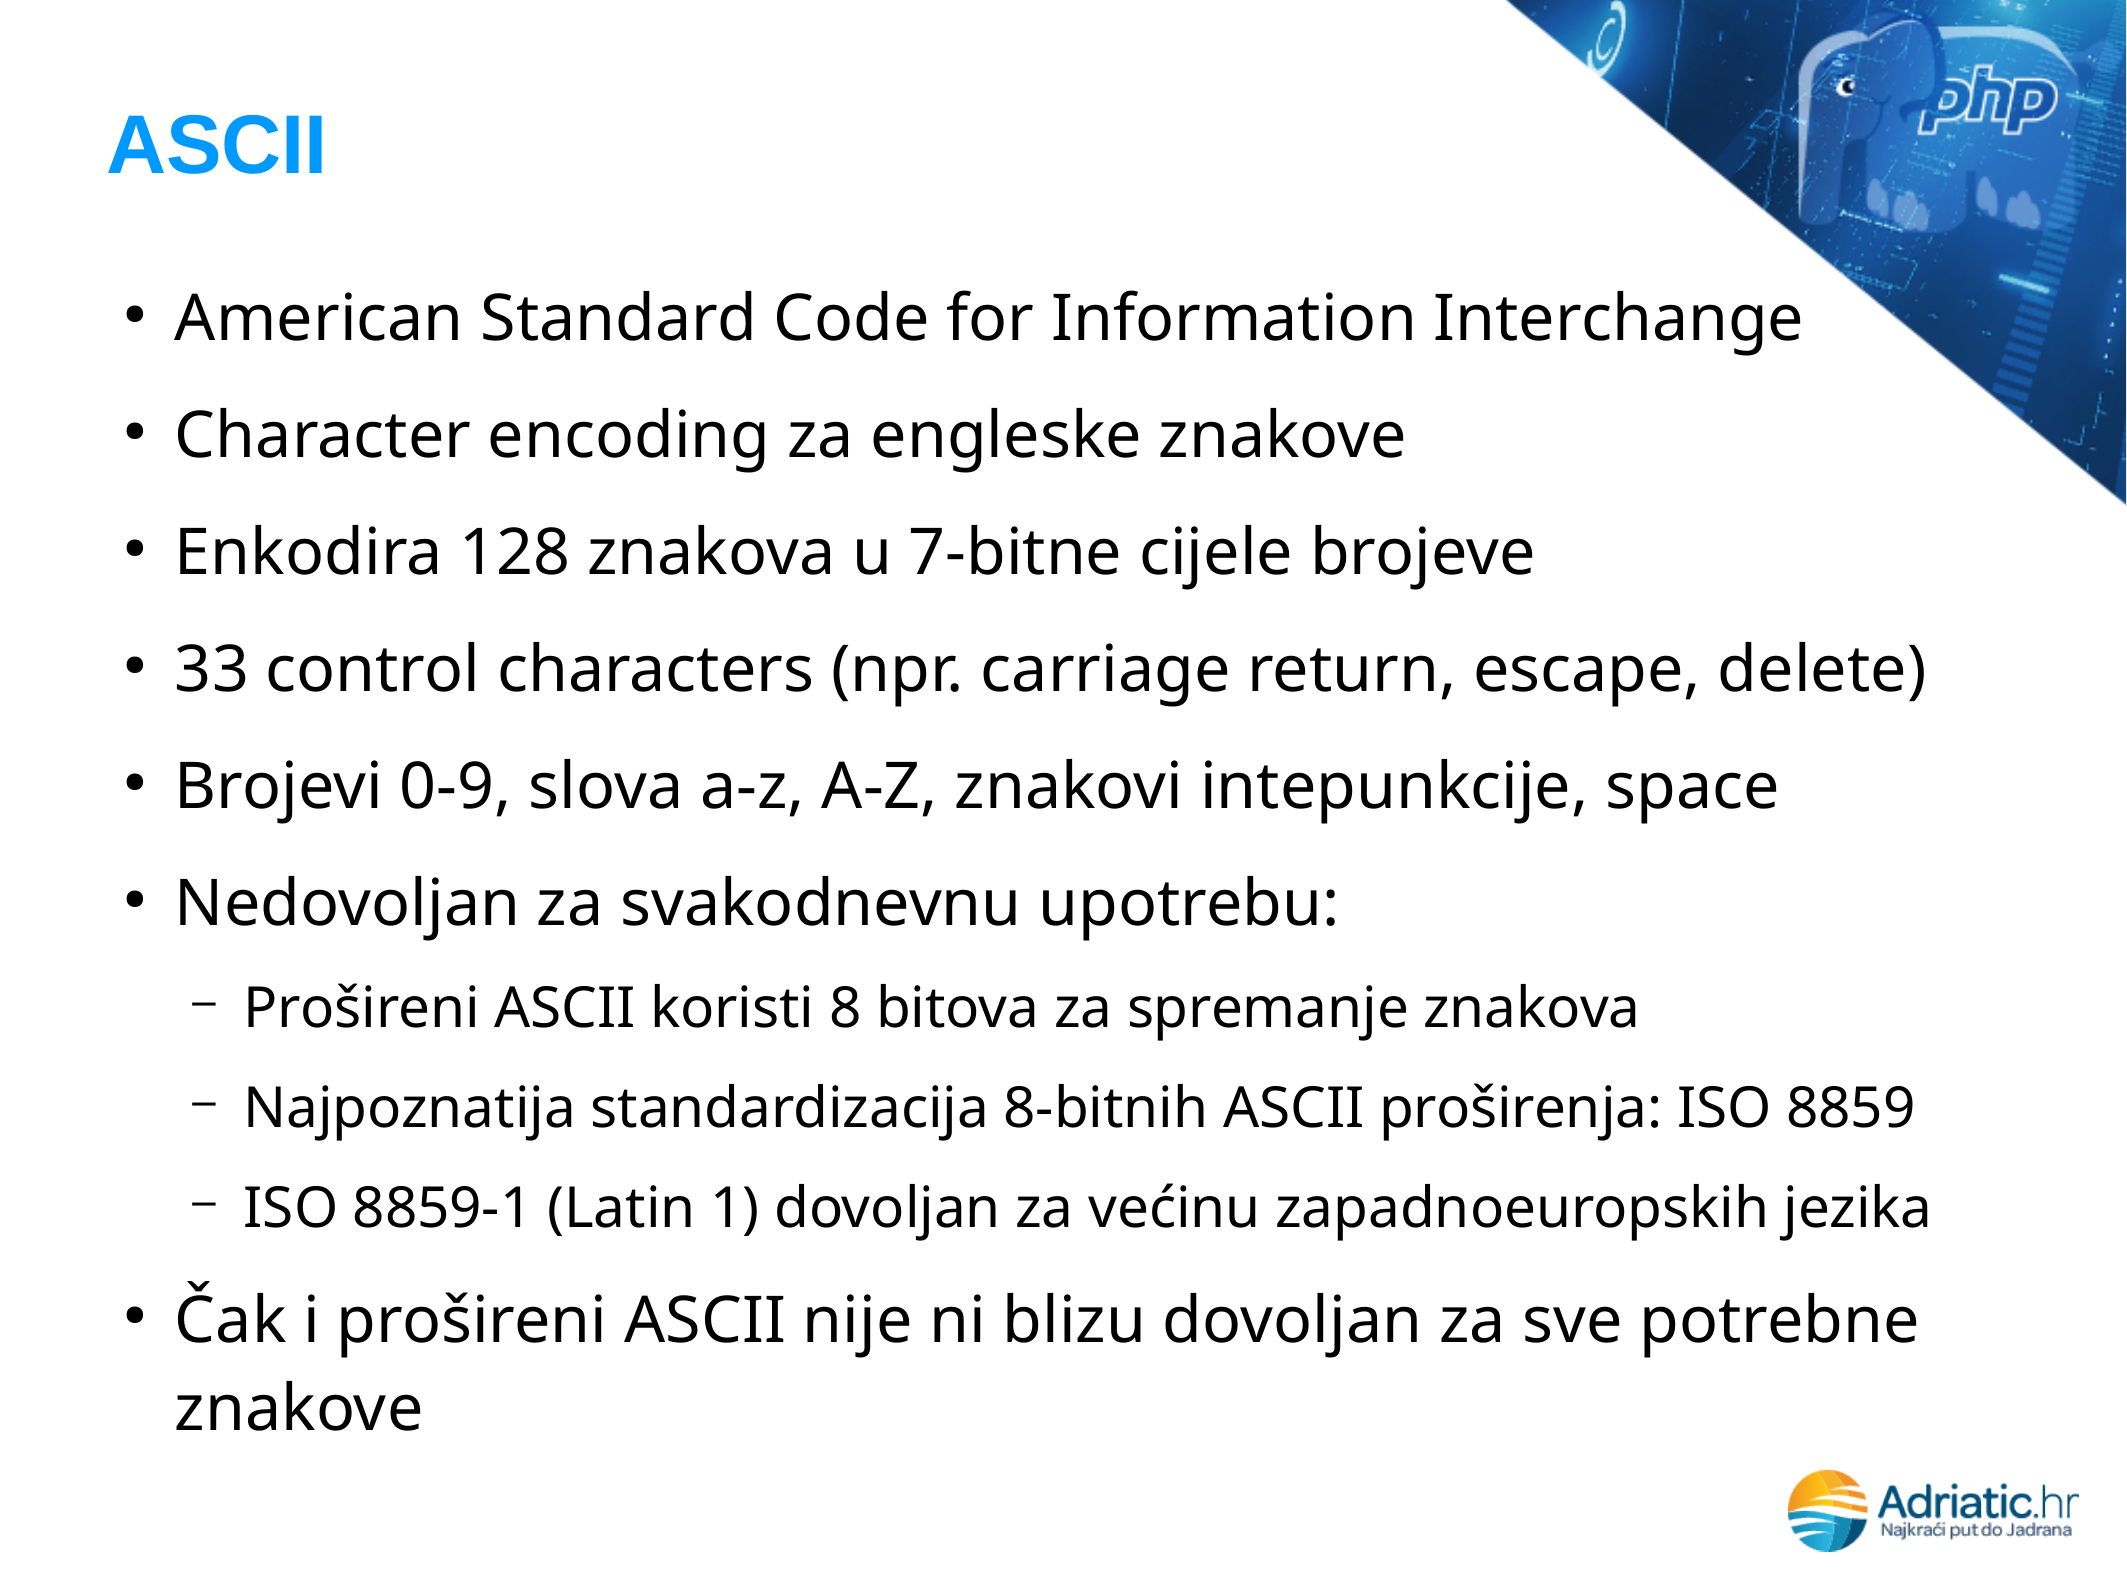

# ASCII
American Standard Code for Information Interchange
Character encoding za engleske znakove
Enkodira 128 znakova u 7-bitne cijele brojeve
33 control characters (npr. carriage return, escape, delete)
Brojevi 0-9, slova a-z, A-Z, znakovi intepunkcije, space
Nedovoljan za svakodnevnu upotrebu:
Prošireni ASCII koristi 8 bitova za spremanje znakova
Najpoznatija standardizacija 8-bitnih ASCII proširenja: ISO 8859
ISO 8859-1 (Latin 1) dovoljan za većinu zapadnoeuropskih jezika
Čak i prošireni ASCII nije ni blizu dovoljan za sve potrebne znakove